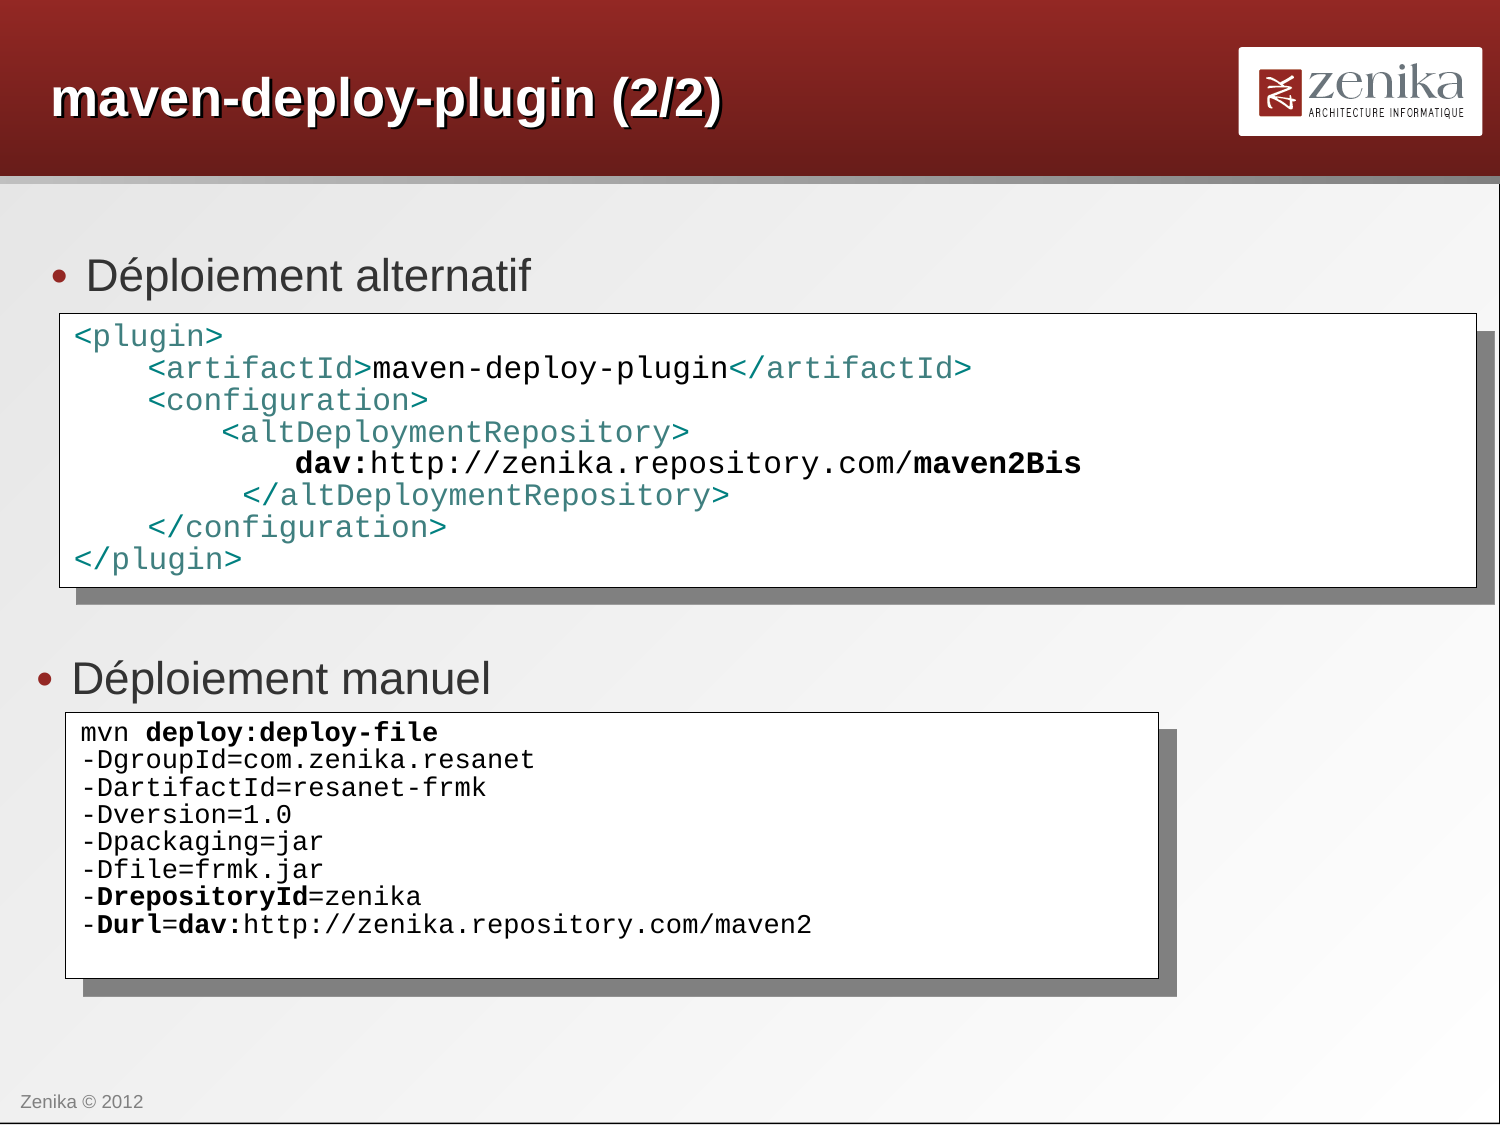

# maven-deploy-plugin (2/2)
Déploiement alternatif
<plugin>
	<artifactId>maven-deploy-plugin</artifactId>
	<configuration>
		<altDeploymentRepository>
			dav:http://zenika.repository.com/maven2Bis
 </altDeploymentRepository>
	</configuration>
</plugin>
Déploiement manuel
mvn deploy:deploy-file
-DgroupId=com.zenika.resanet
-DartifactId=resanet-frmk
-Dversion=1.0
-Dpackaging=jar
-Dfile=frmk.jar
-DrepositoryId=zenika
-Durl=dav:http://zenika.repository.com/maven2